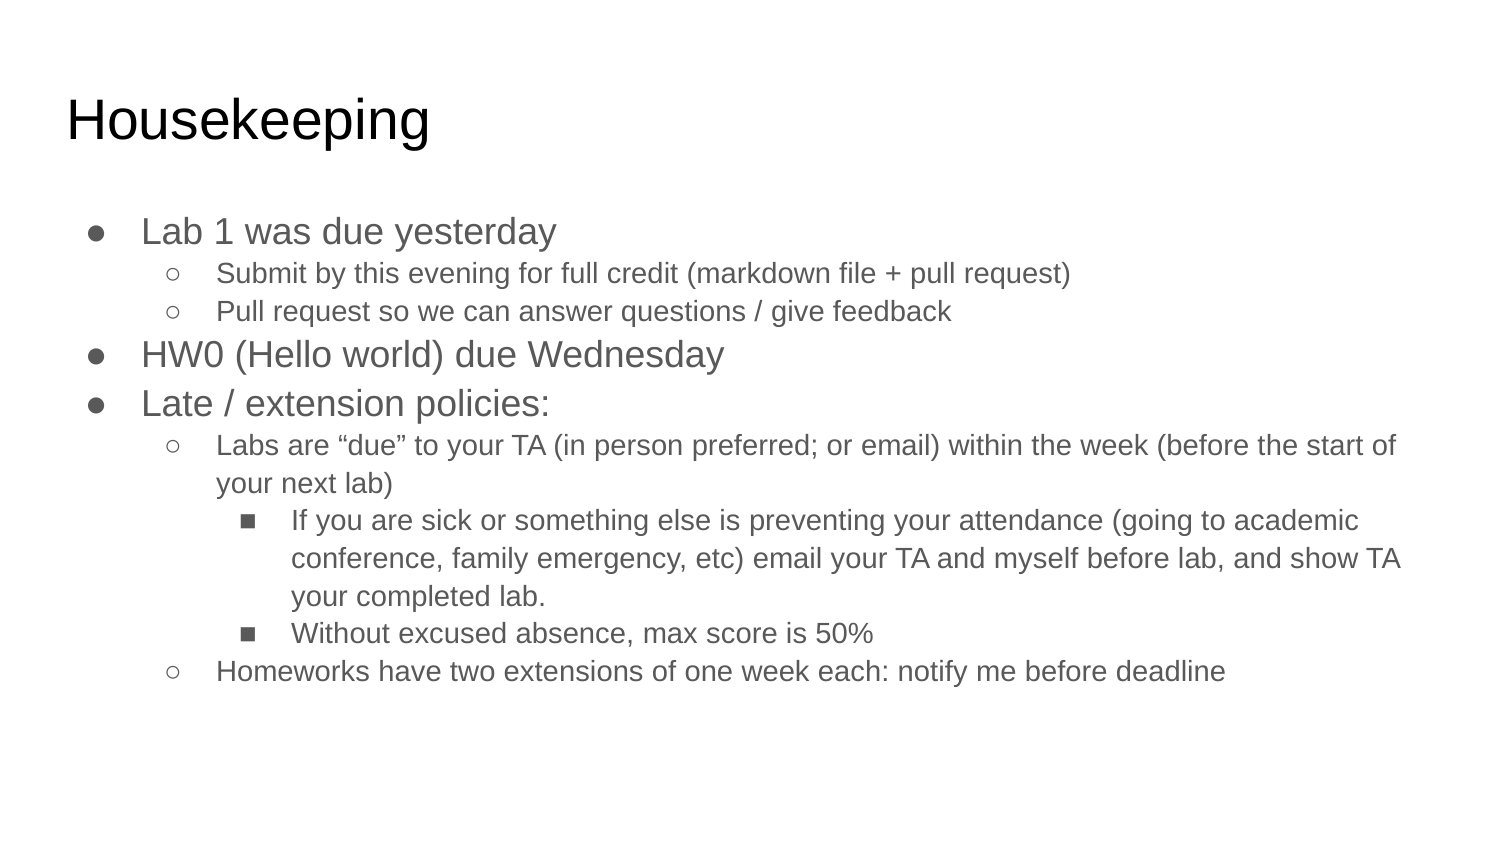

# Housekeeping
Lab 1 was due yesterday
Submit by this evening for full credit (markdown file + pull request)
Pull request so we can answer questions / give feedback
HW0 (Hello world) due Wednesday
Late / extension policies:
Labs are “due” to your TA (in person preferred; or email) within the week (before the start of your next lab)
If you are sick or something else is preventing your attendance (going to academic conference, family emergency, etc) email your TA and myself before lab, and show TA your completed lab.
Without excused absence, max score is 50%
Homeworks have two extensions of one week each: notify me before deadline